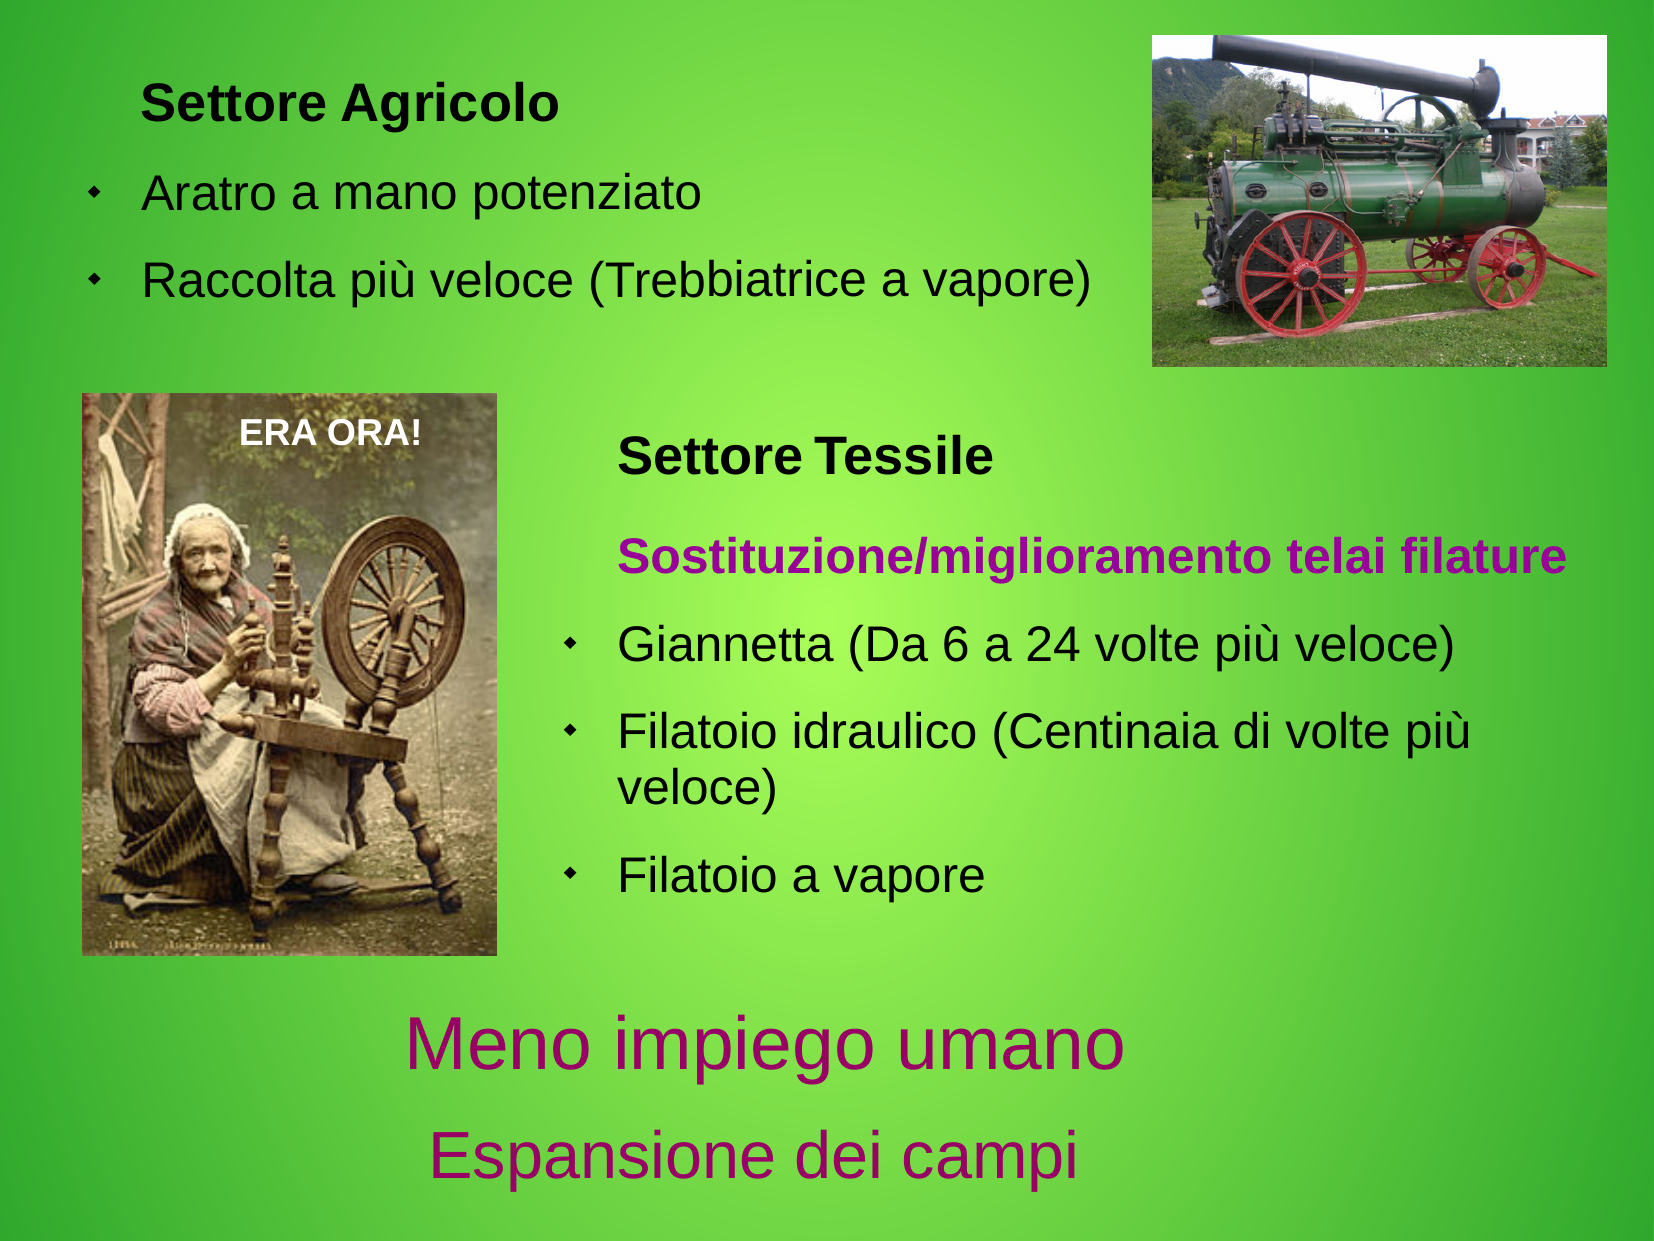

# Settore Agricolo
Aratro a mano potenziato
Raccolta più veloce (Trebbiatrice a vapore)
ERA ORA!
Settore Tessile
Sostituzione/miglioramento telai filature
Giannetta (Da 6 a 24 volte più veloce)
Filatoio idraulico (Centinaia di volte più veloce)
Filatoio a vapore
Meno impiego umano
Espansione dei campi